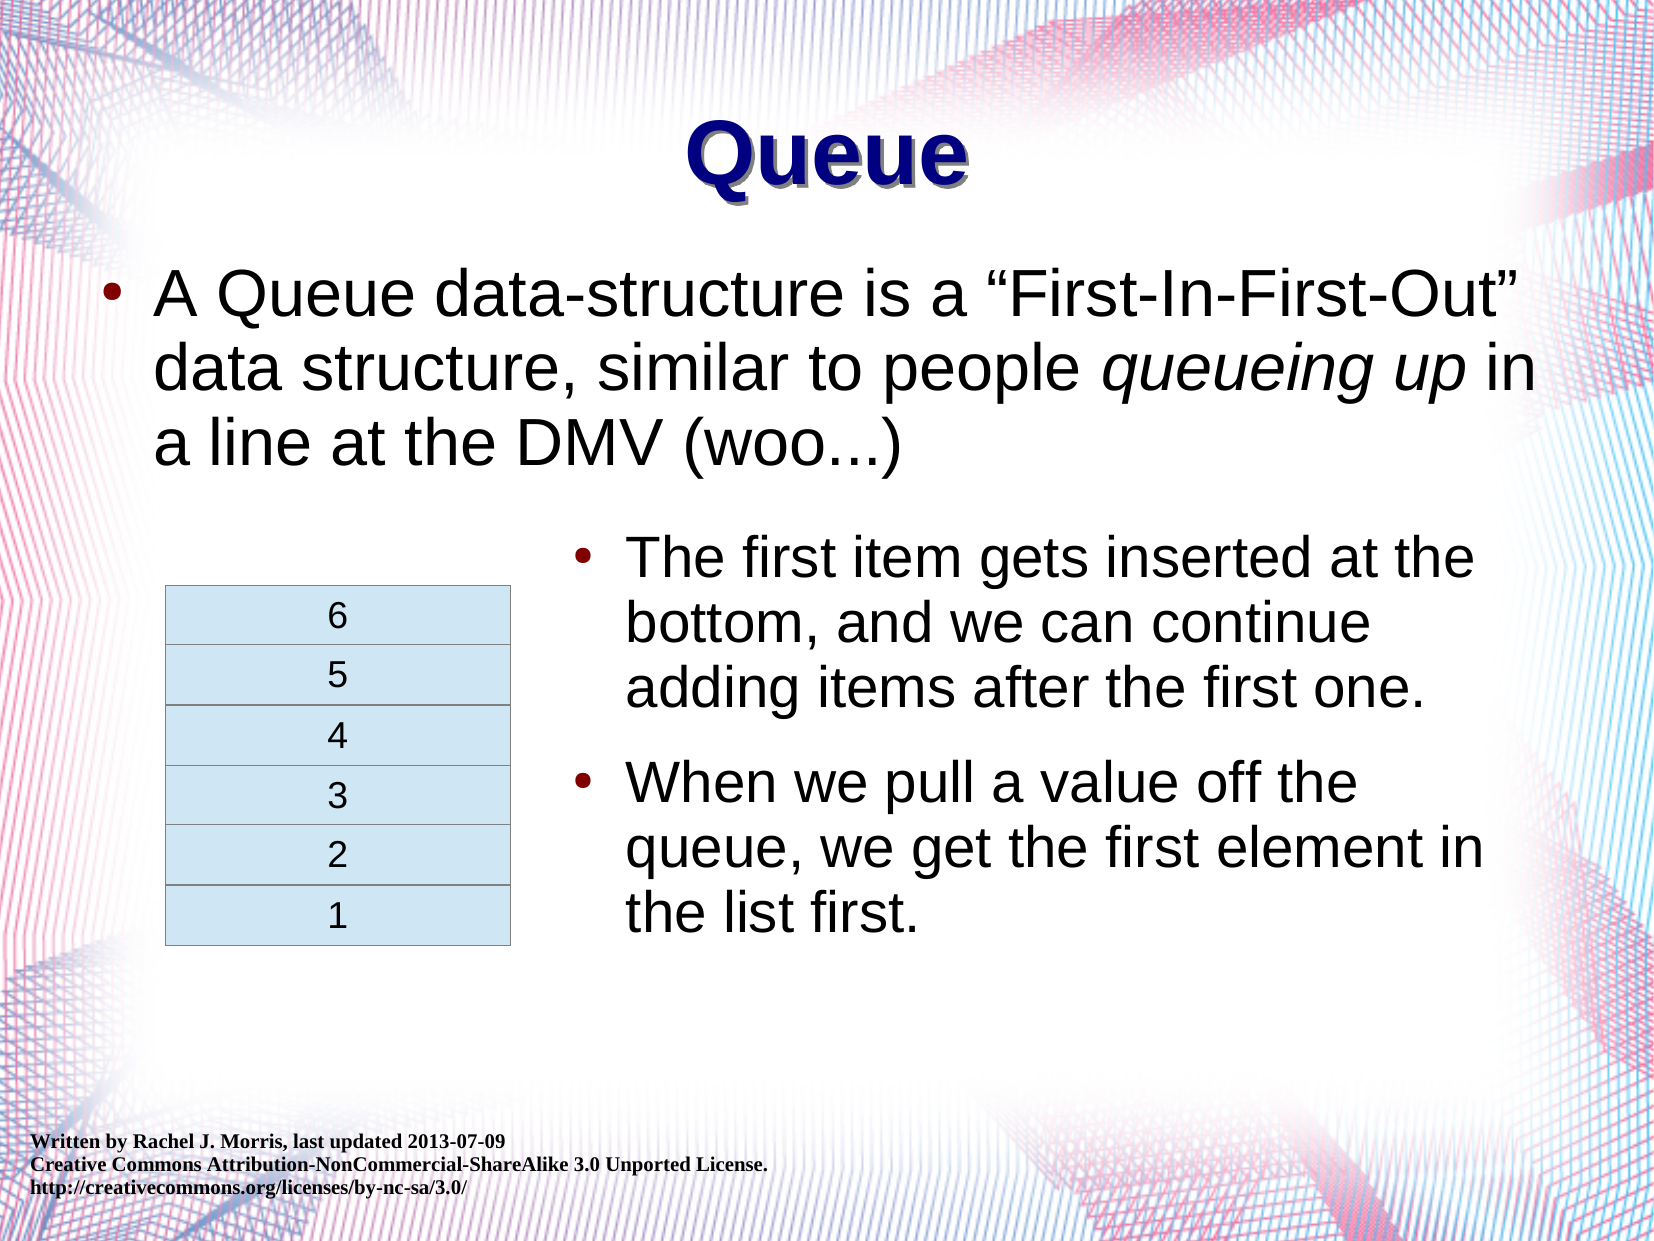

# Queue
A Queue data-structure is a “First-In-First-Out” data structure, similar to people queueing up in a line at the DMV (woo...)
The first item gets inserted at the bottom, and we can continue adding items after the first one.
When we pull a value off the queue, we get the first element in the list first.
6
5
4
3
2
1